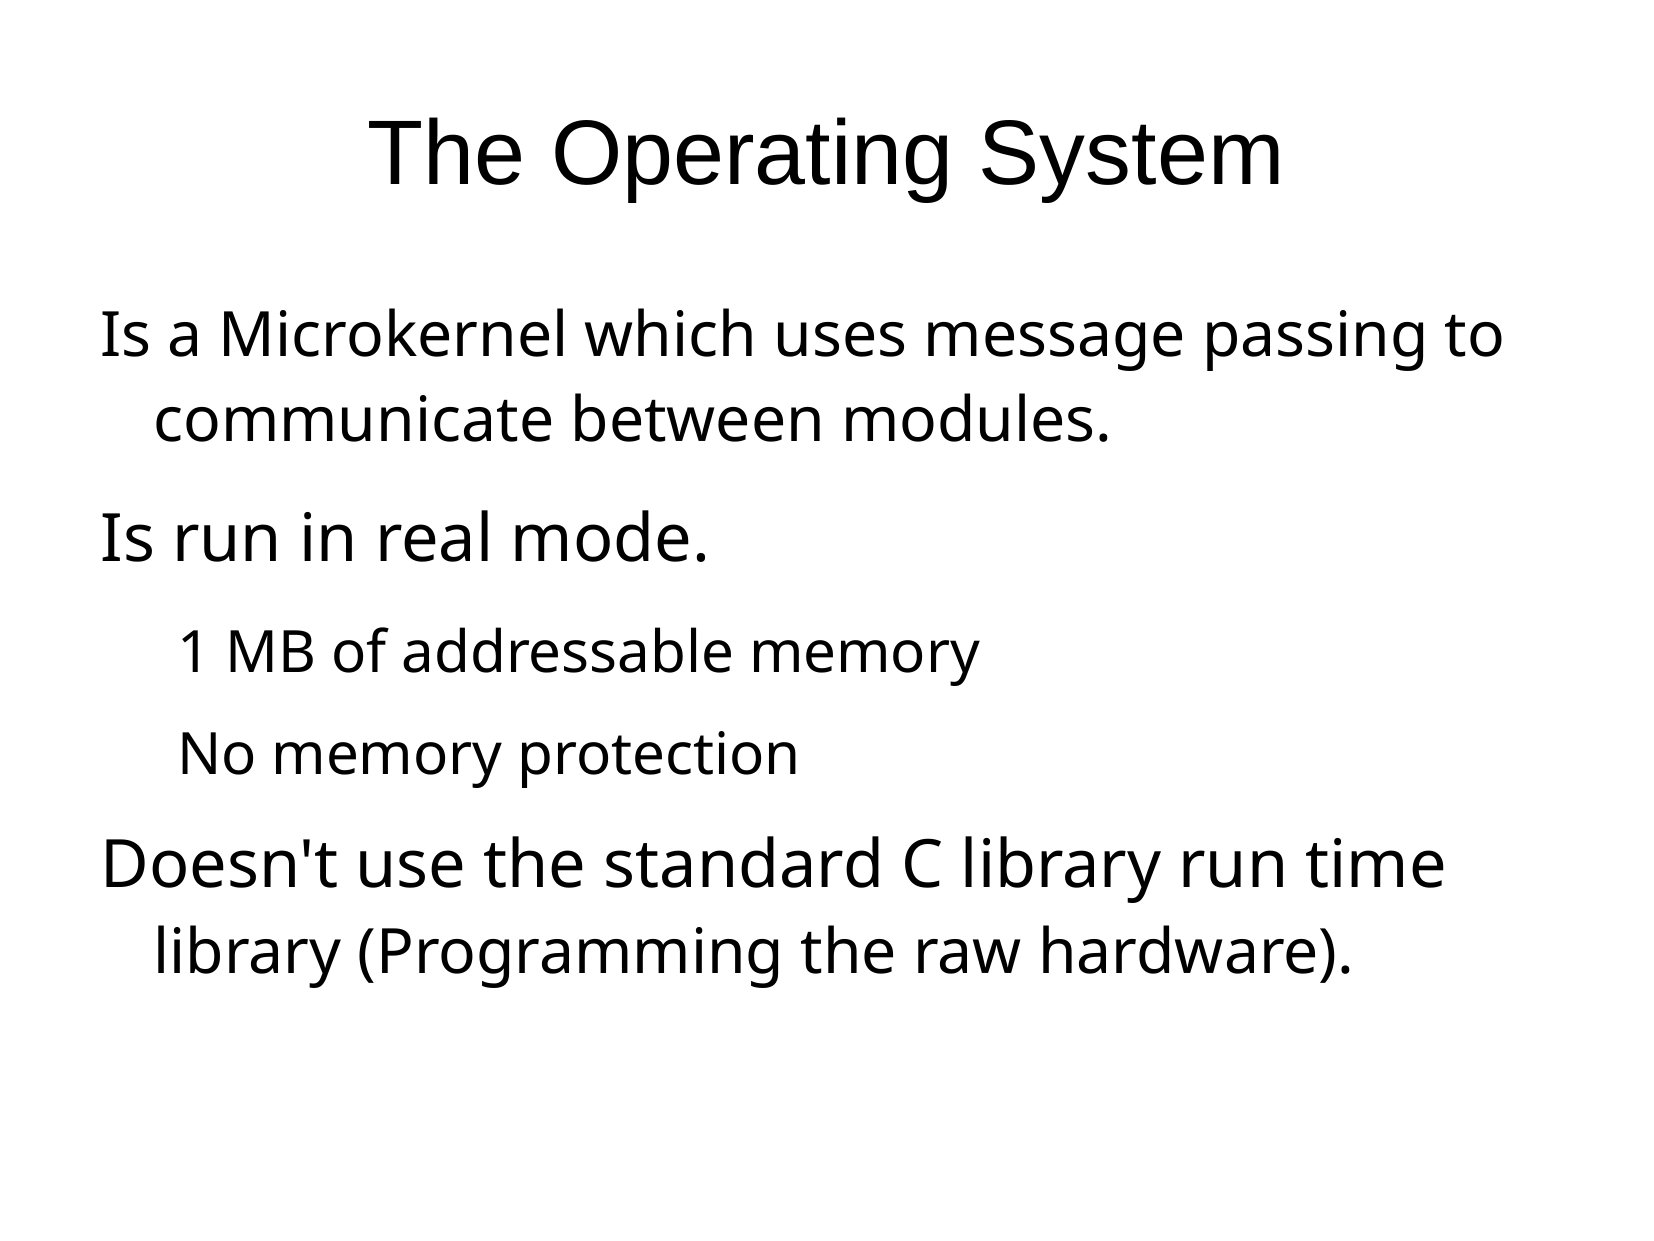

# The Operating System
Is a Microkernel which uses message passing to communicate between modules.
Is run in real mode.
1 MB of addressable memory
No memory protection
Doesn't use the standard C library run time library (Programming the raw hardware).